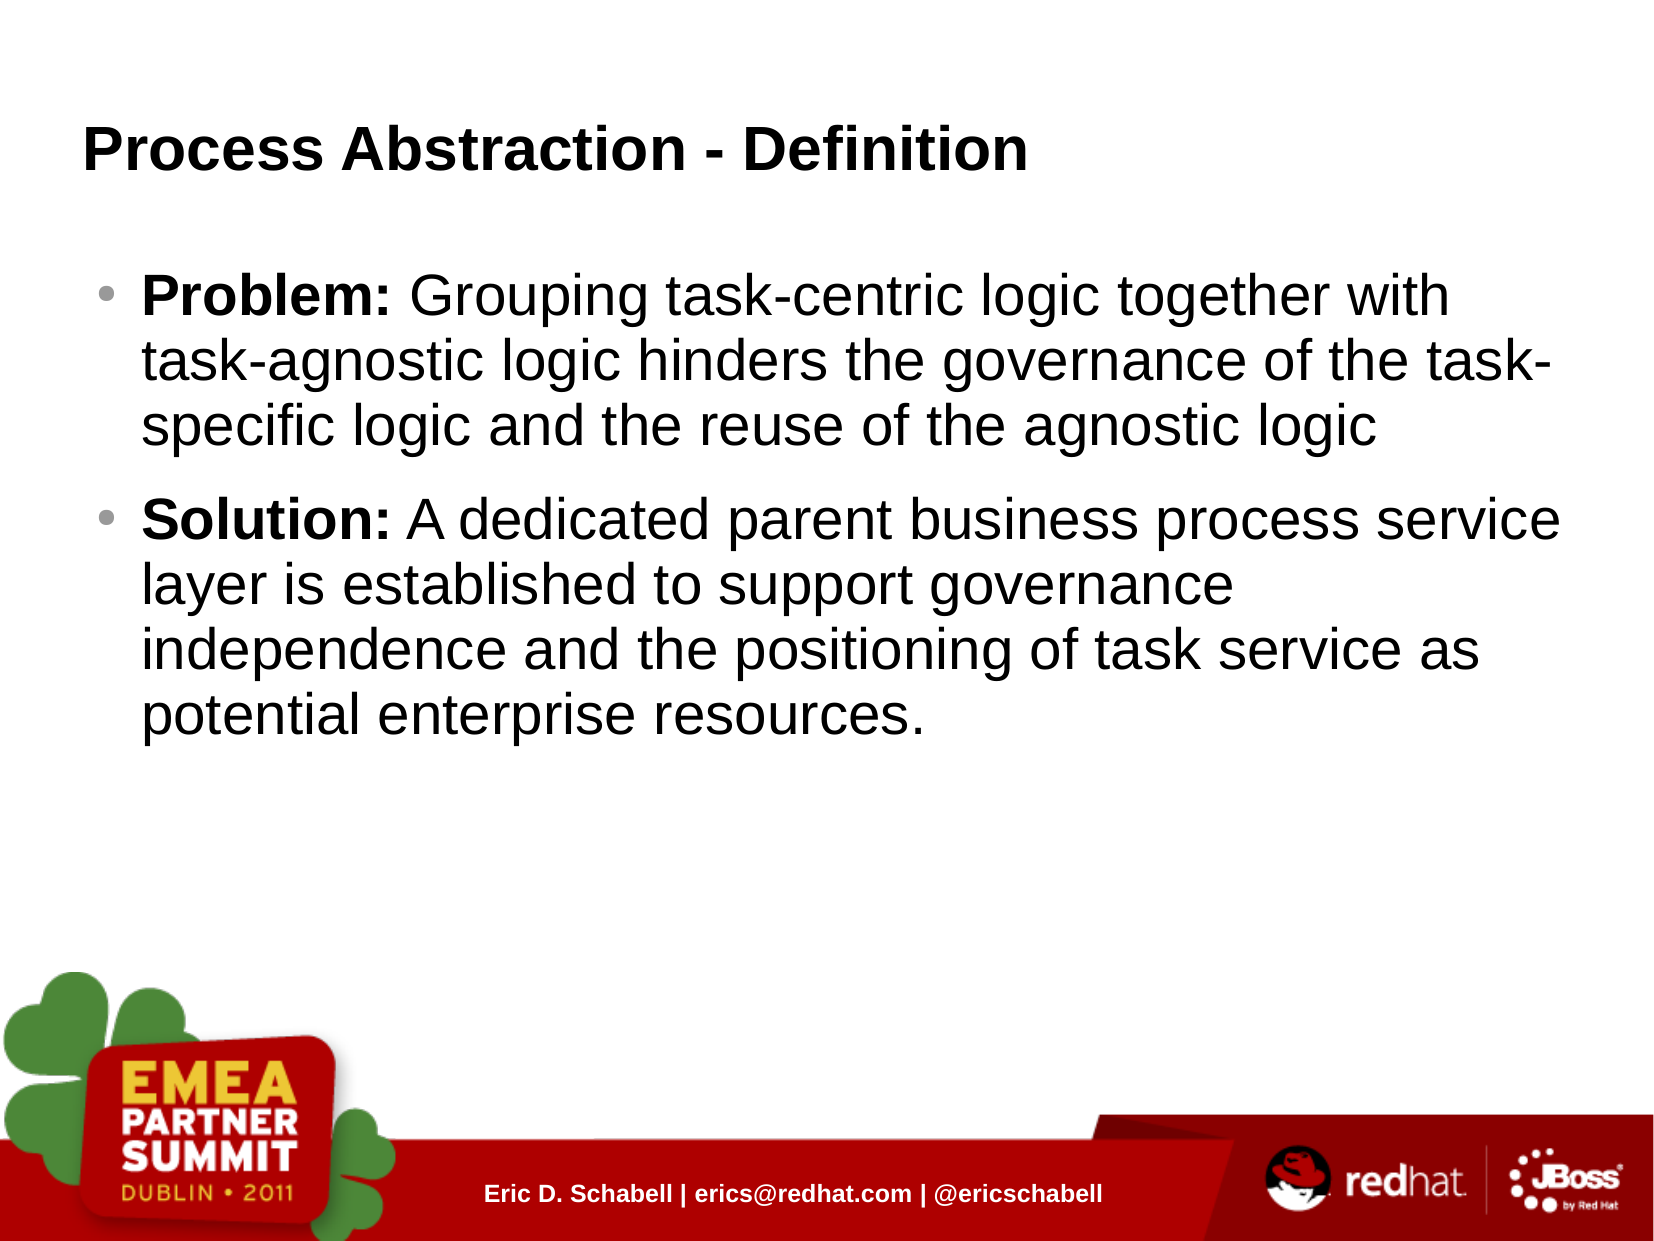

# Process Abstraction - Definition
Problem: Grouping task-centric logic together with task-agnostic logic hinders the governance of the task-specific logic and the reuse of the agnostic logic
Solution: A dedicated parent business process service layer is established to support governance independence and the positioning of task service as potential enterprise resources.